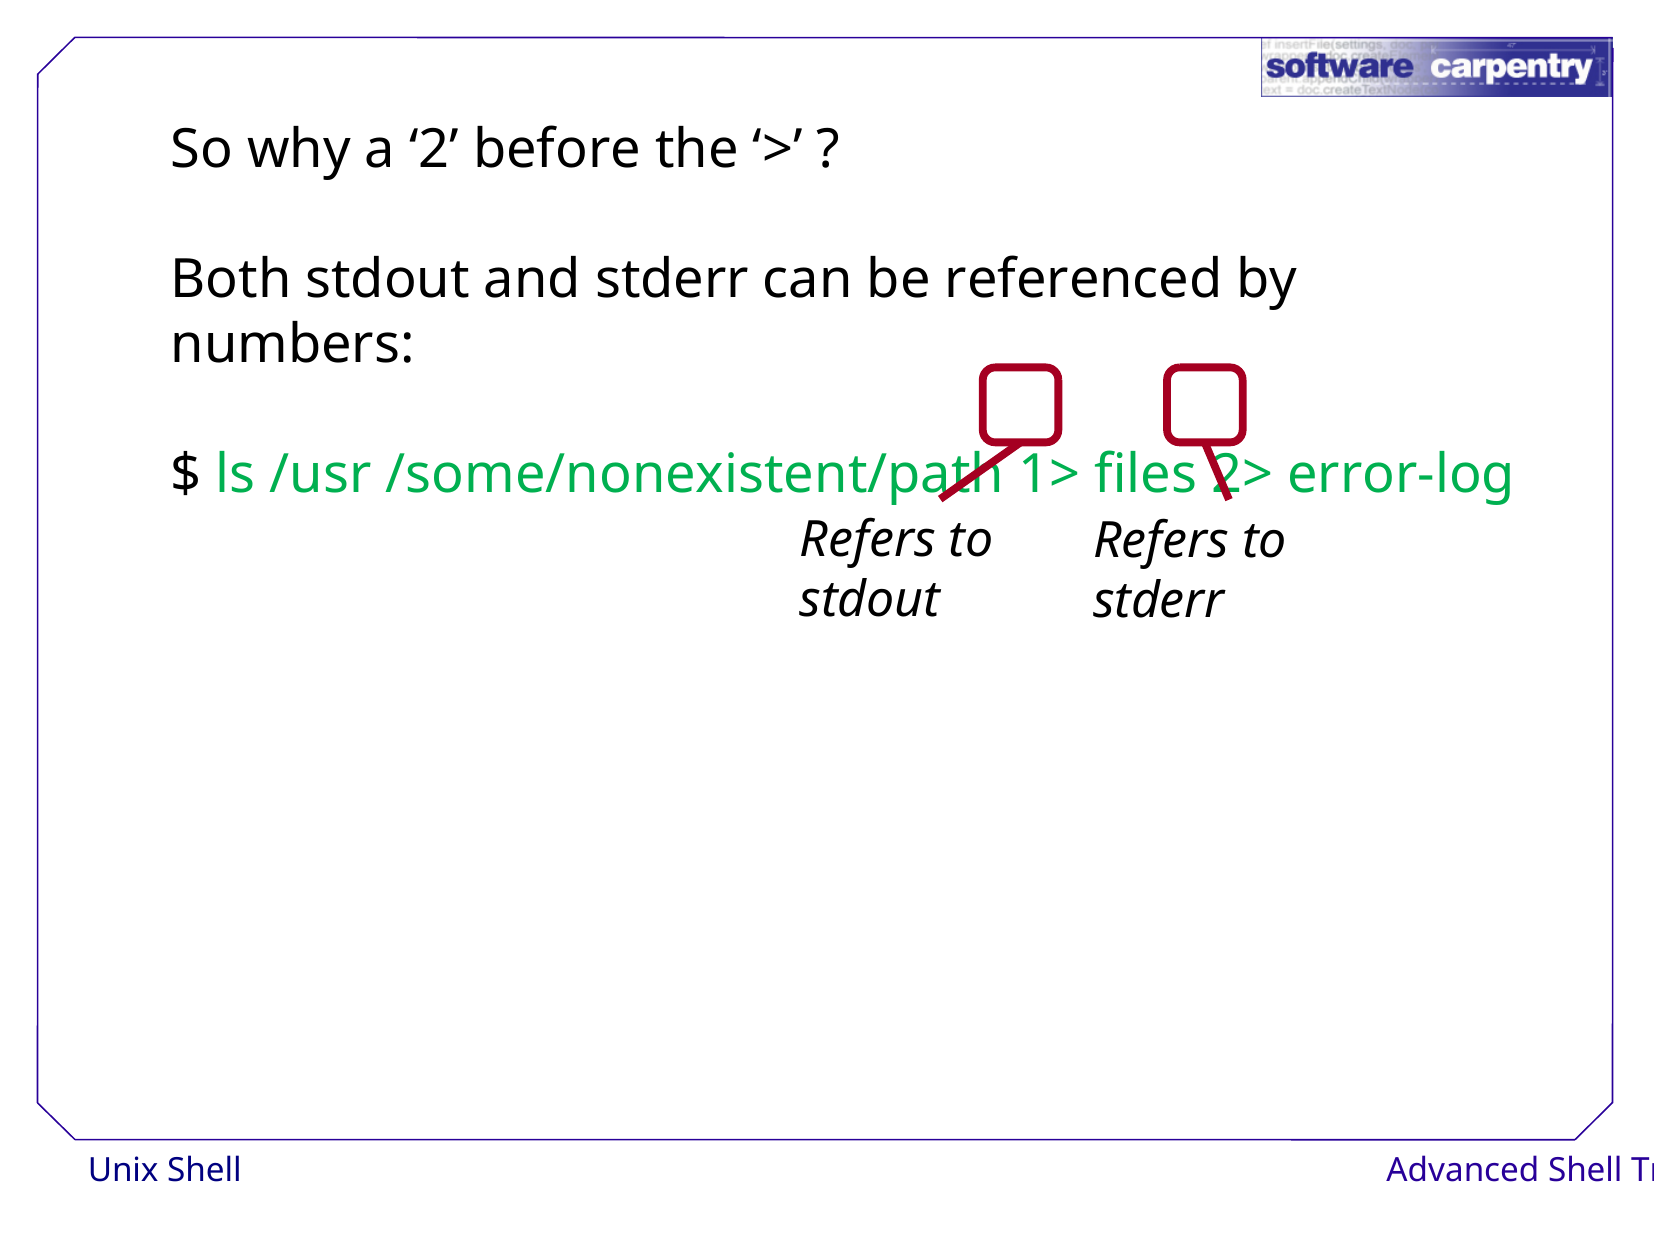

So why a ‘2’ before the ‘>’ ?
Both stdout and stderr can be referenced by numbers:
$ ls /usr /some/nonexistent/path 1> files 2> error-log
Refers to stdout
Refers to stderr